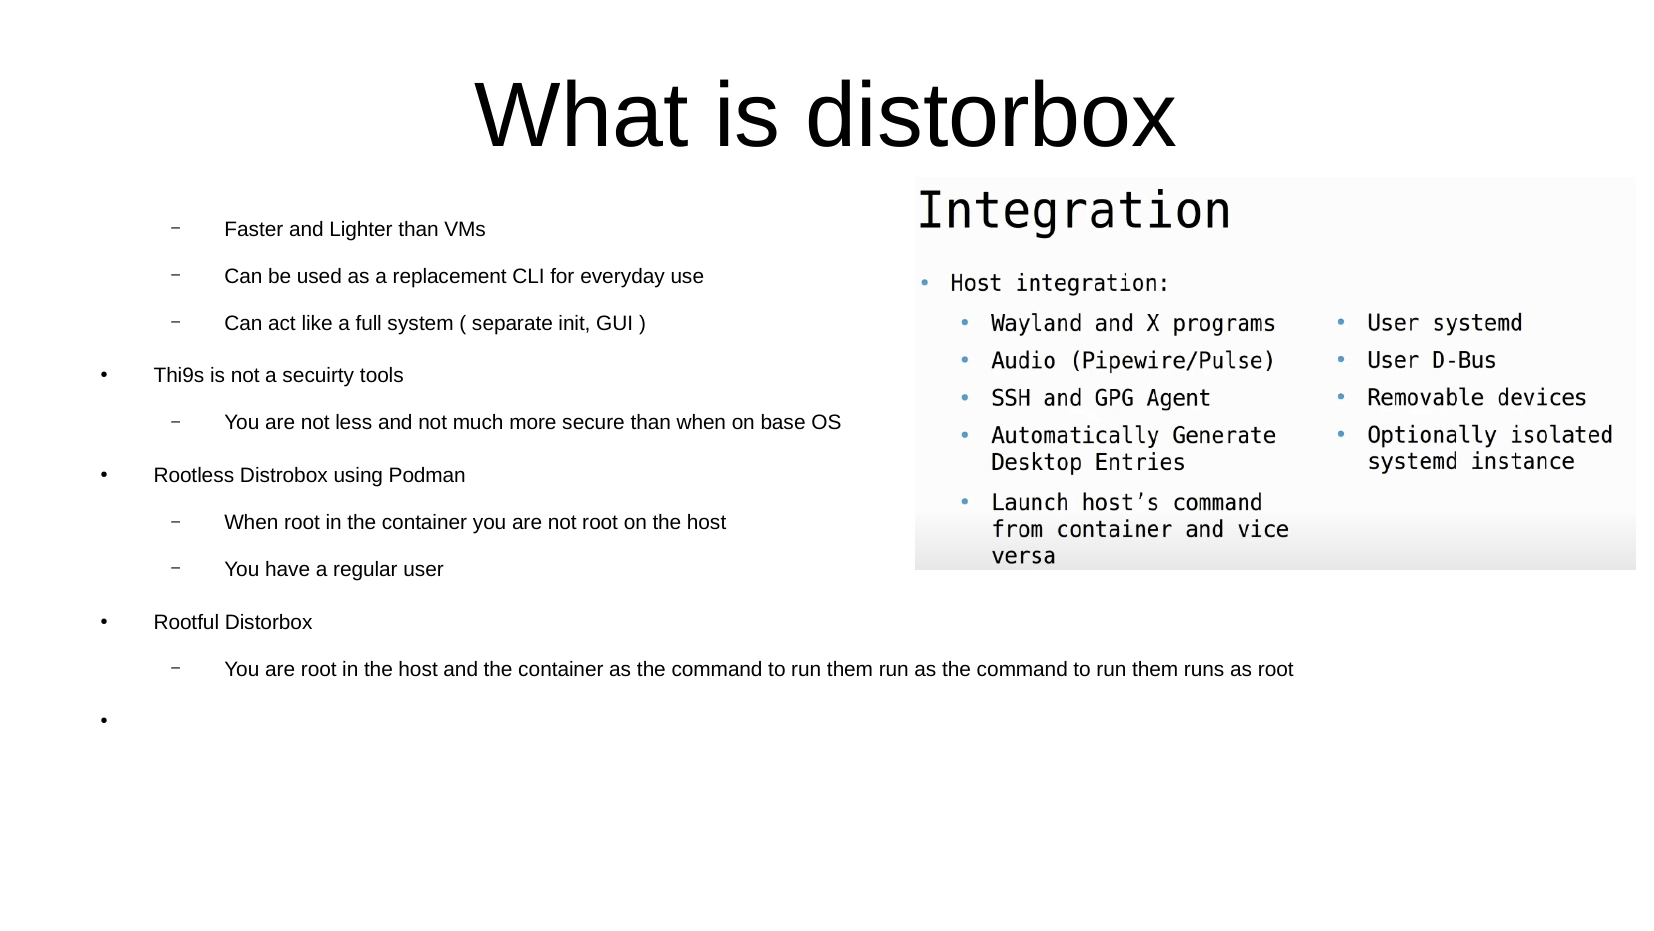

# What is distorbox
Faster and Lighter than VMs
Can be used as a replacement CLI for everyday use
Can act like a full system ( separate init, GUI )
Thi9s is not a secuirty tools
You are not less and not much more secure than when on base OS
Rootless Distrobox using Podman
When root in the container you are not root on the host
You have a regular user
Rootful Distorbox
You are root in the host and the container as the command to run them run as the command to run them runs as root